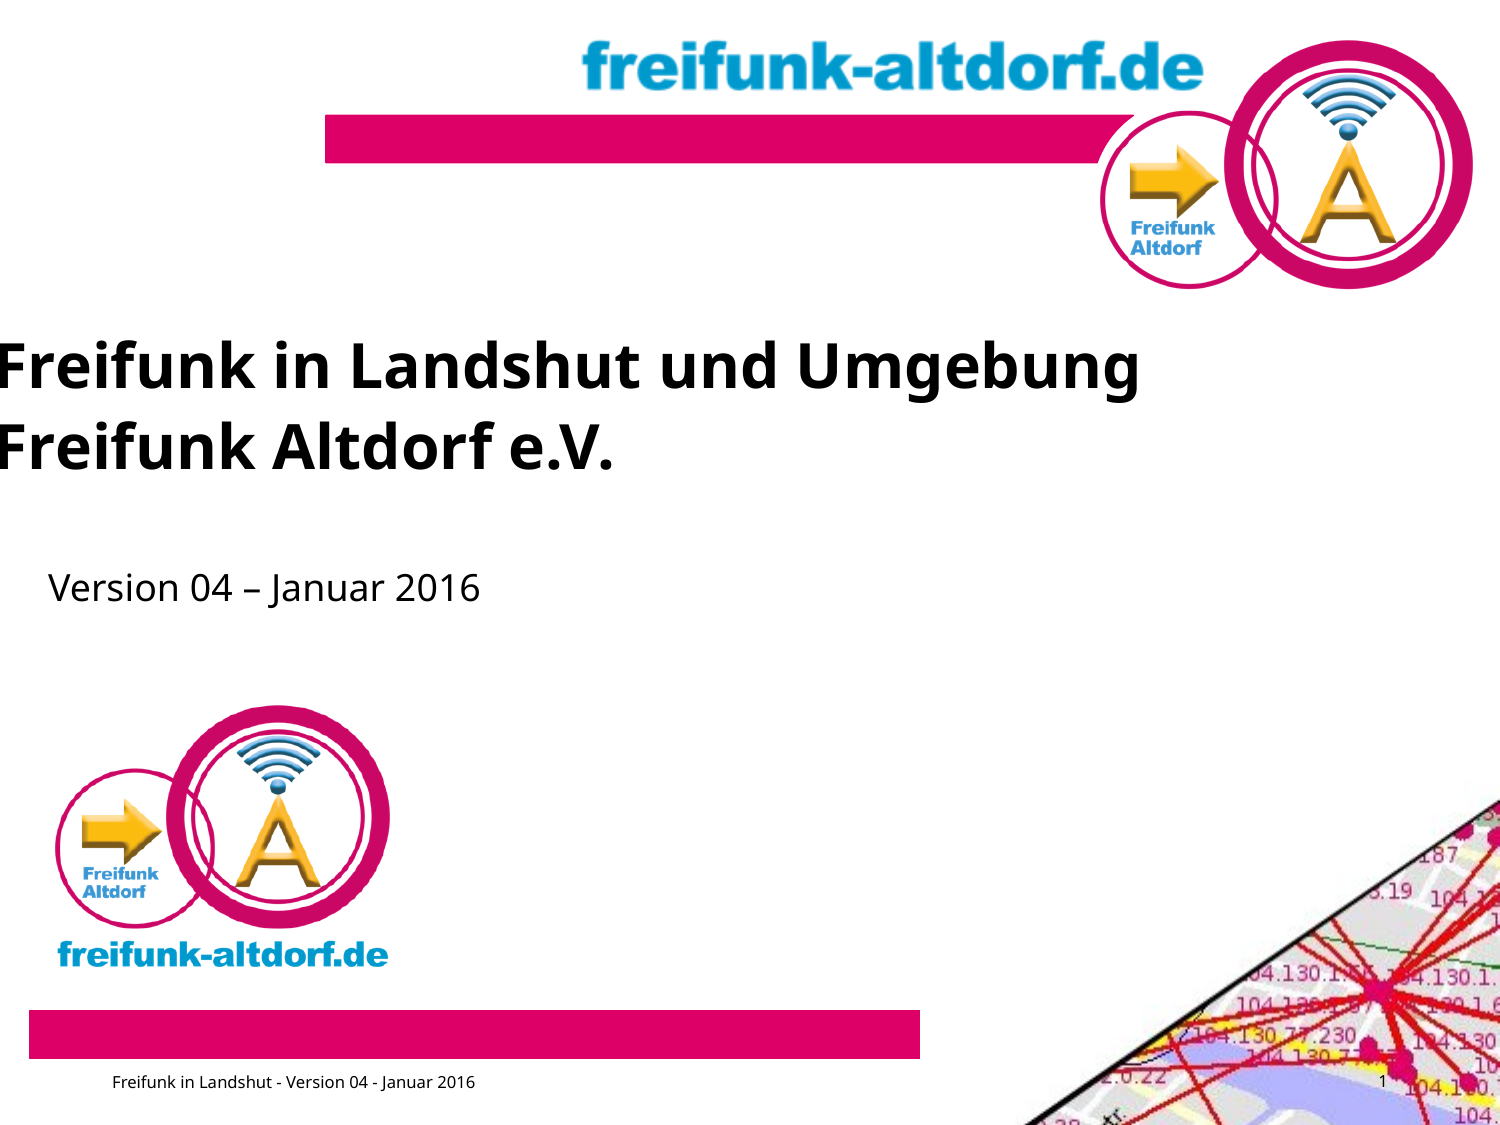

Freifunk in Landshut und Umgebung
Freifunk Altdorf e.V.
Version 04 – Januar 2016
Freifunk in Landshut - Version 04 - Januar 2016